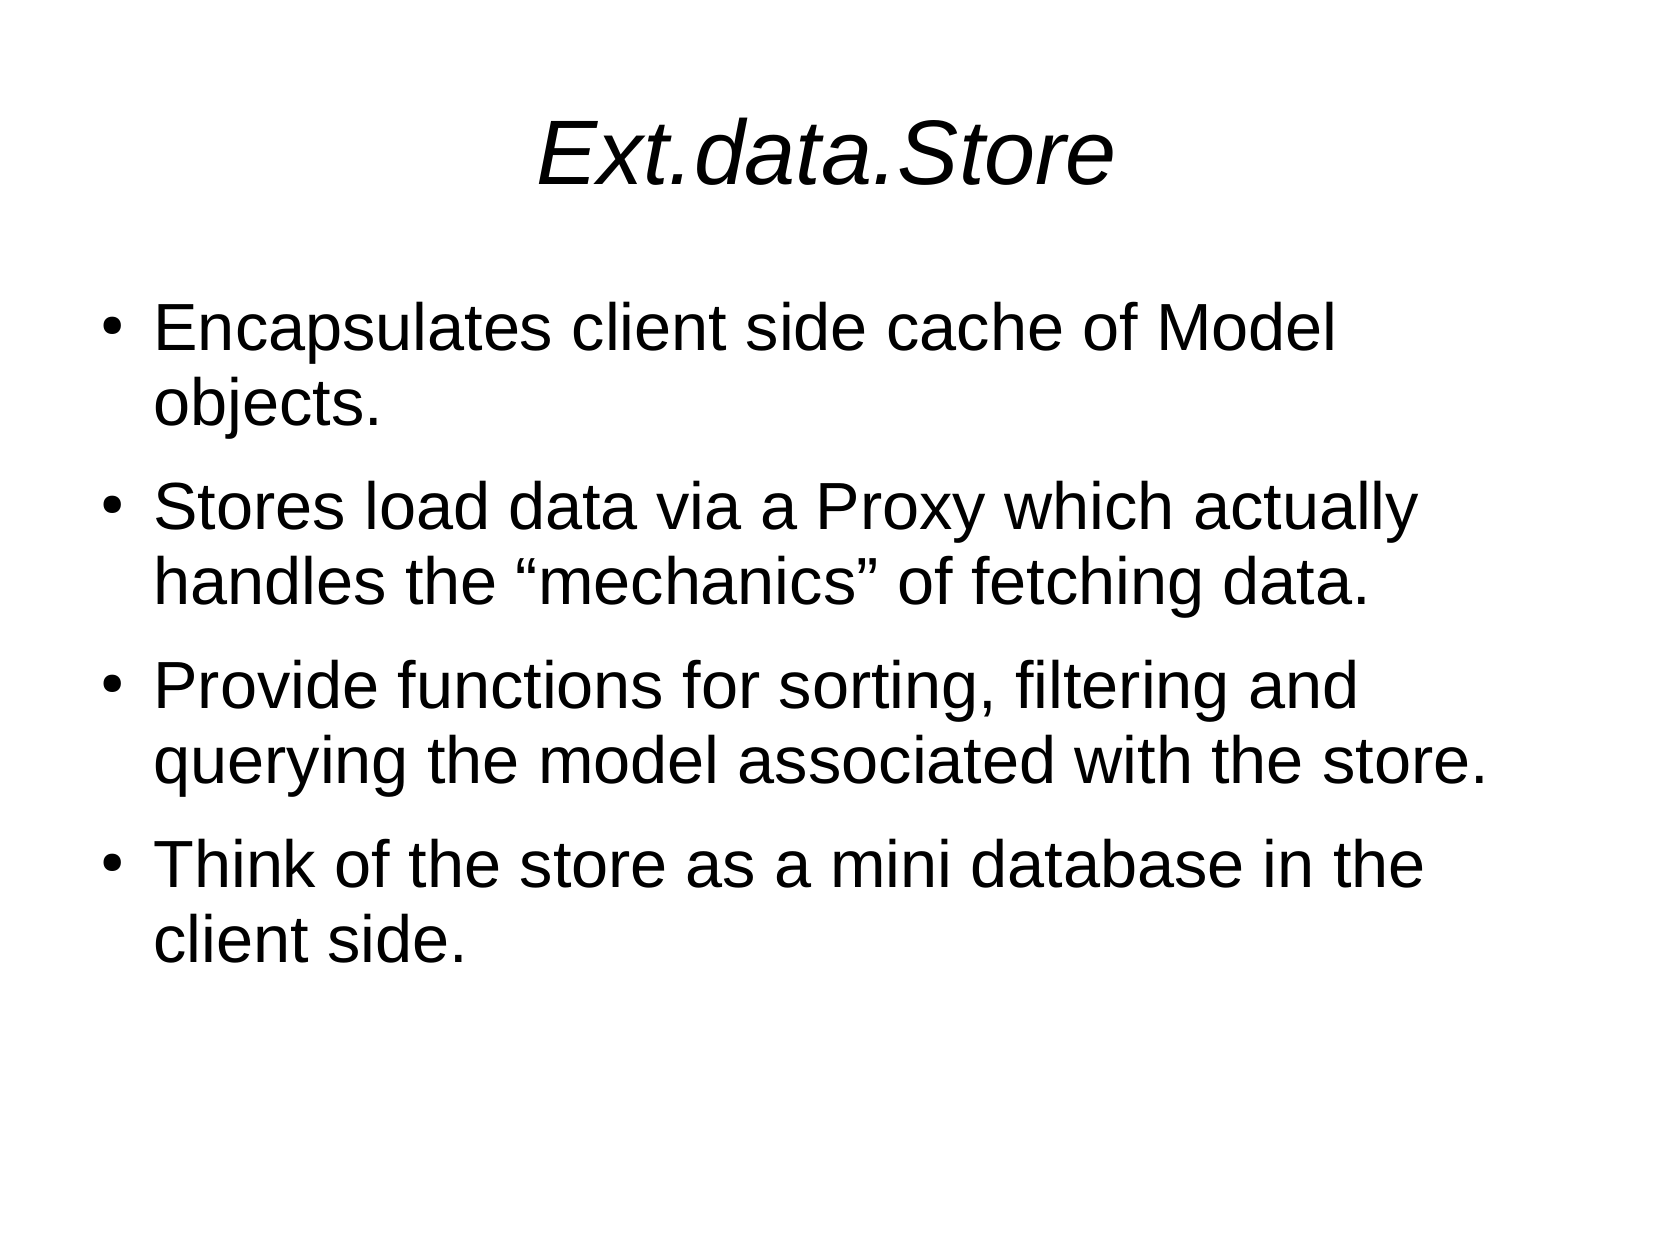

# Ext.data.Store
Encapsulates client side cache of Model objects.
Stores load data via a Proxy which actually handles the “mechanics” of fetching data.
Provide functions for sorting, filtering and querying the model associated with the store.
Think of the store as a mini database in the client side.